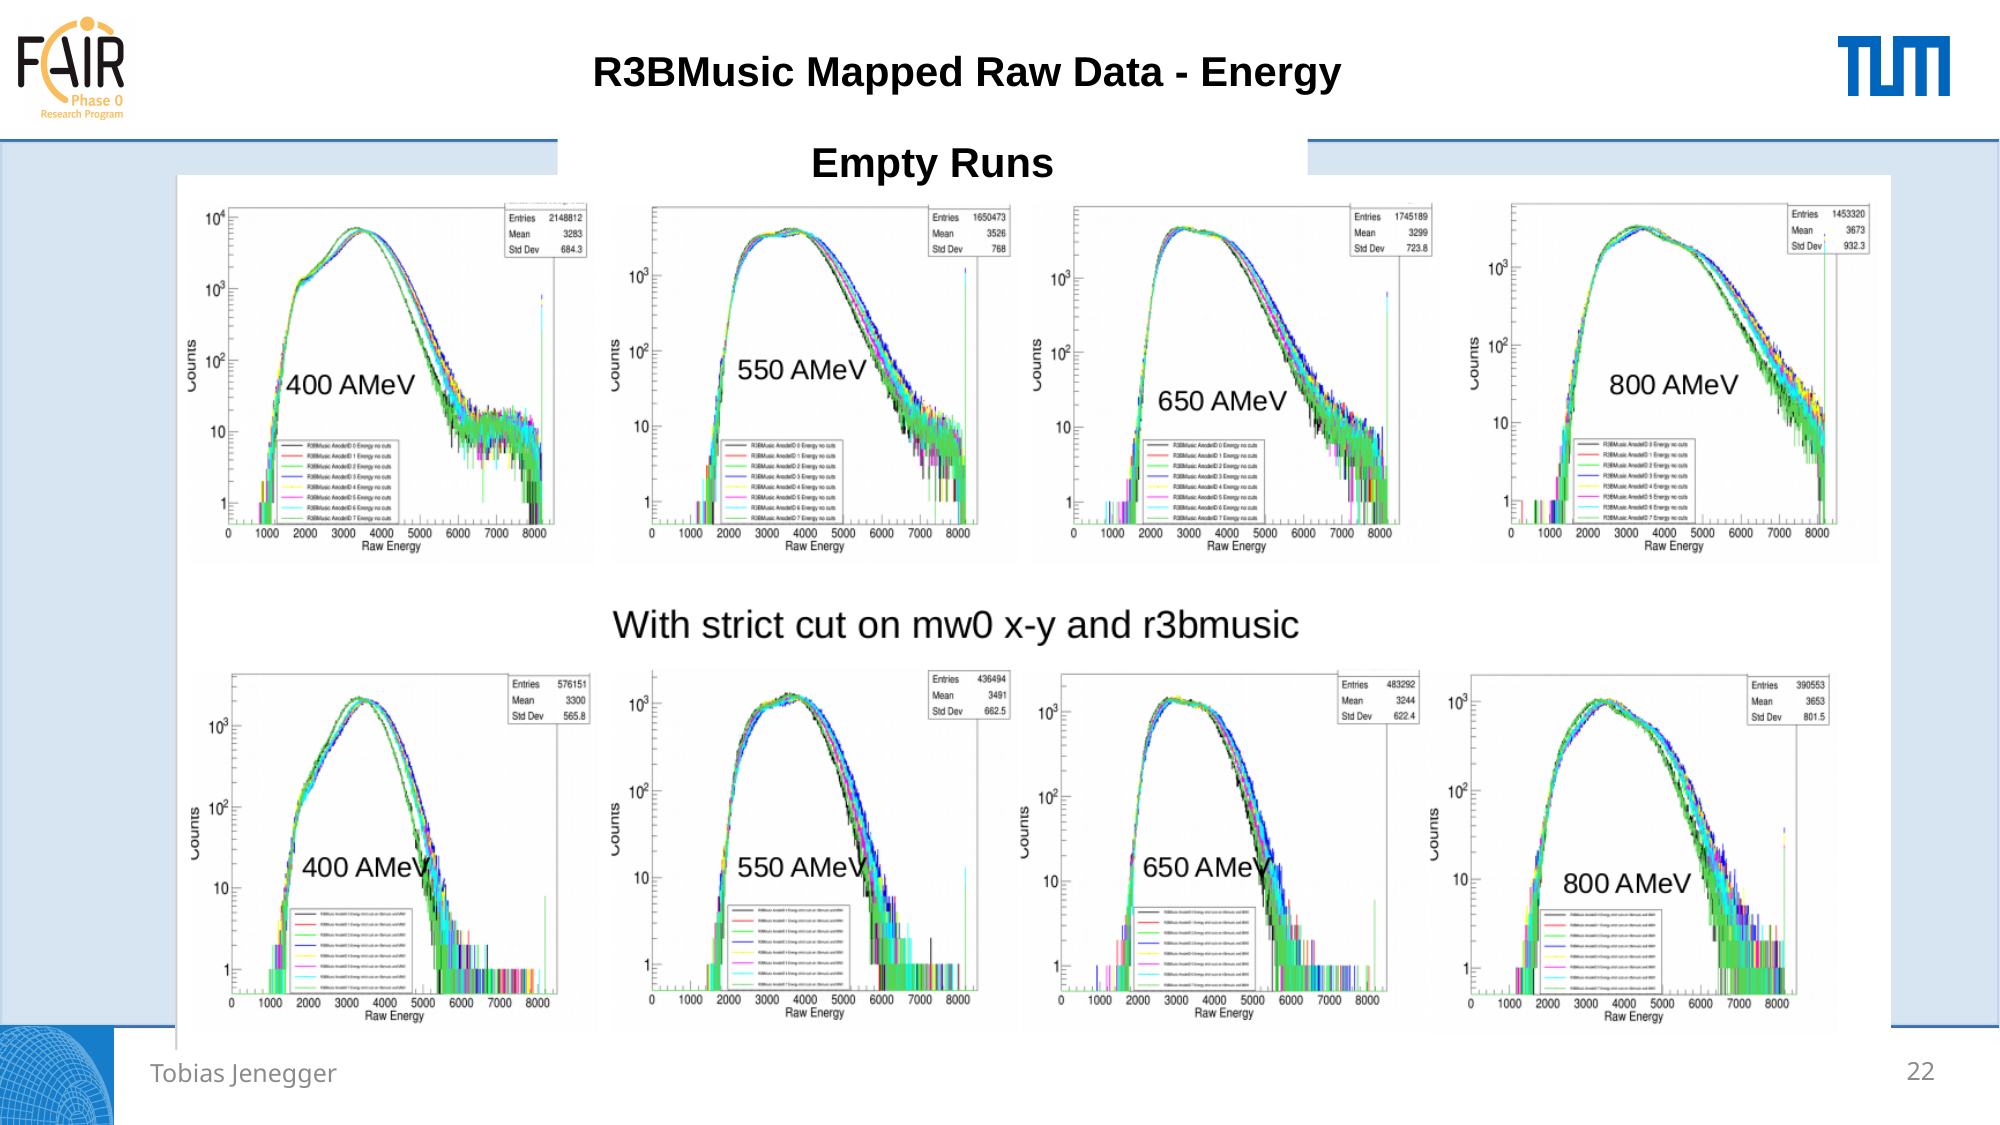

R3BMusic Mapped Raw Data - Energy
Empty Runs
22